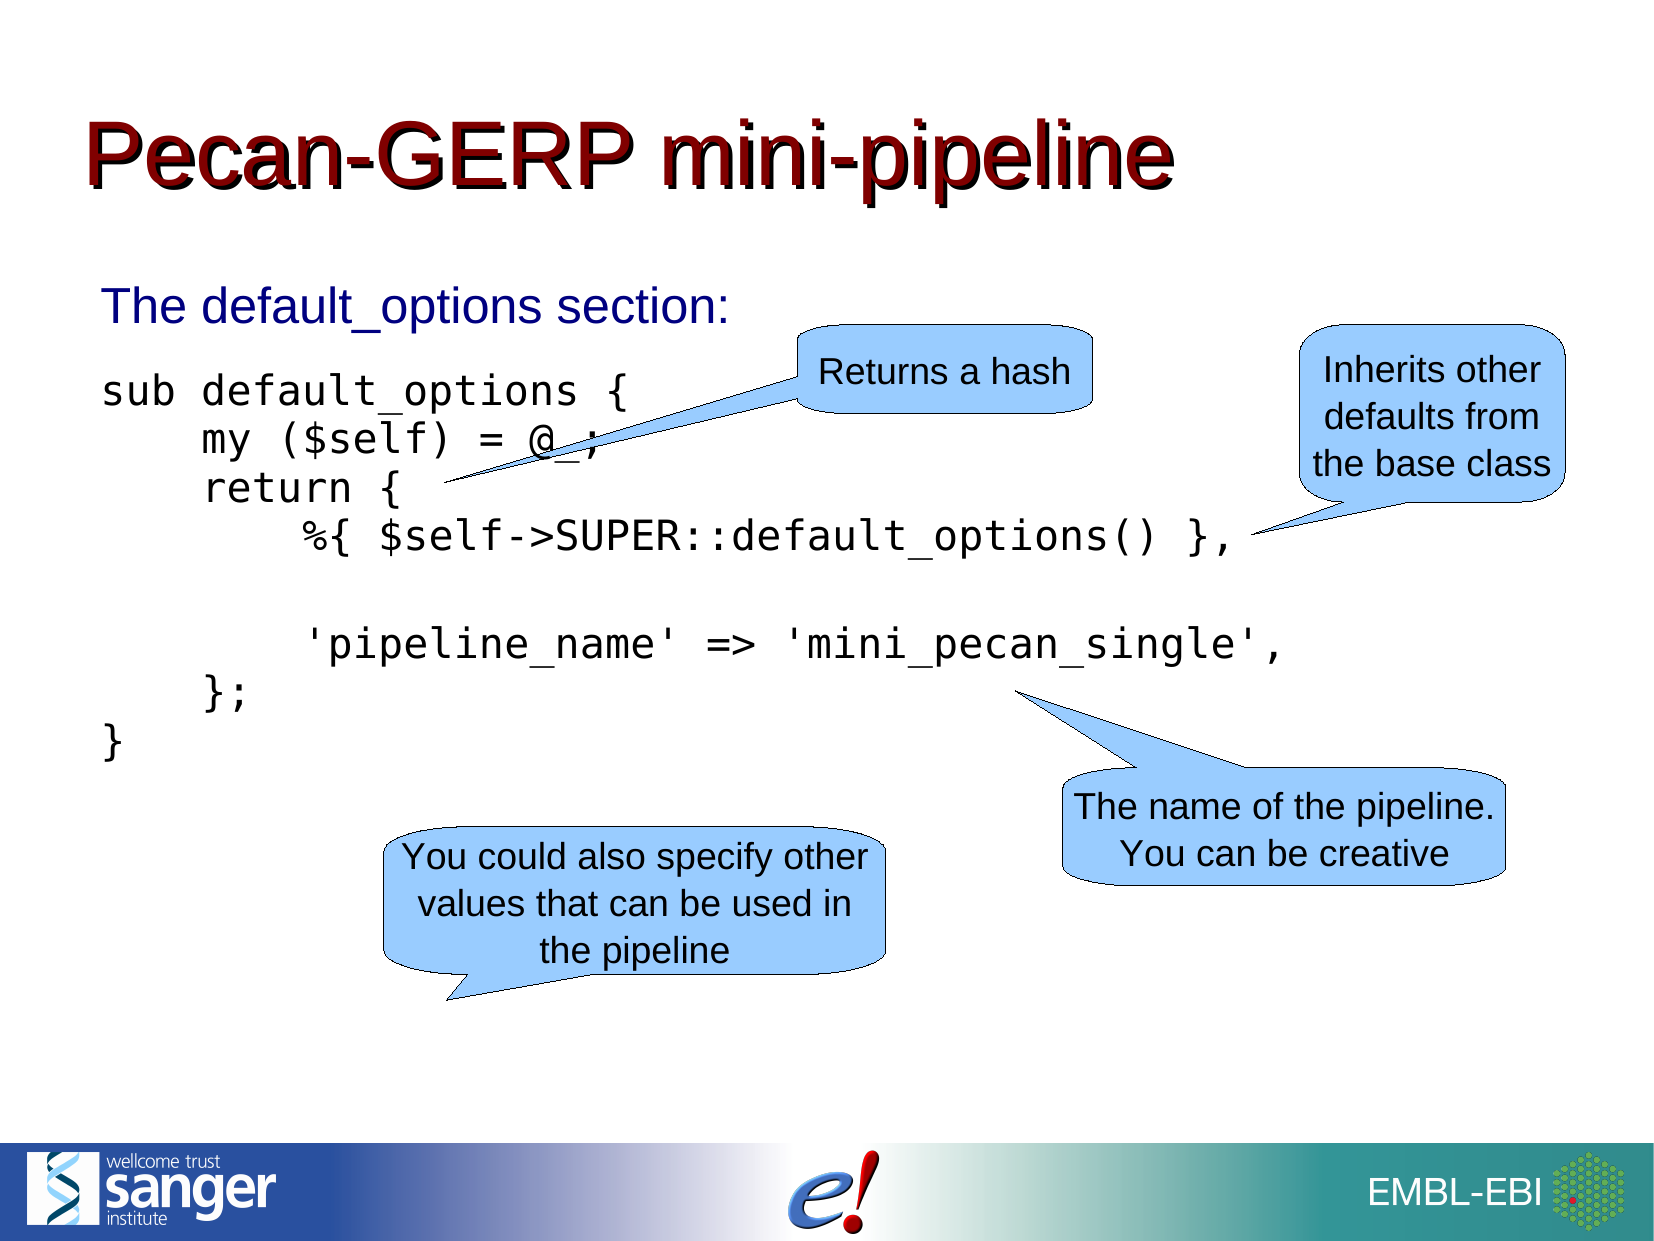

# Pecan-GERP mini-pipeline
The default_options section:
sub default_options {
 my ($self) = @_;
 return {
 %{ $self->SUPER::default_options() },
 'pipeline_name' => 'mini_pecan_single',
 };
}
Returns a hash
Inherits other
defaults from
the base class
The name of the pipeline.
You can be creative
You could also specify other
values that can be used in
the pipeline